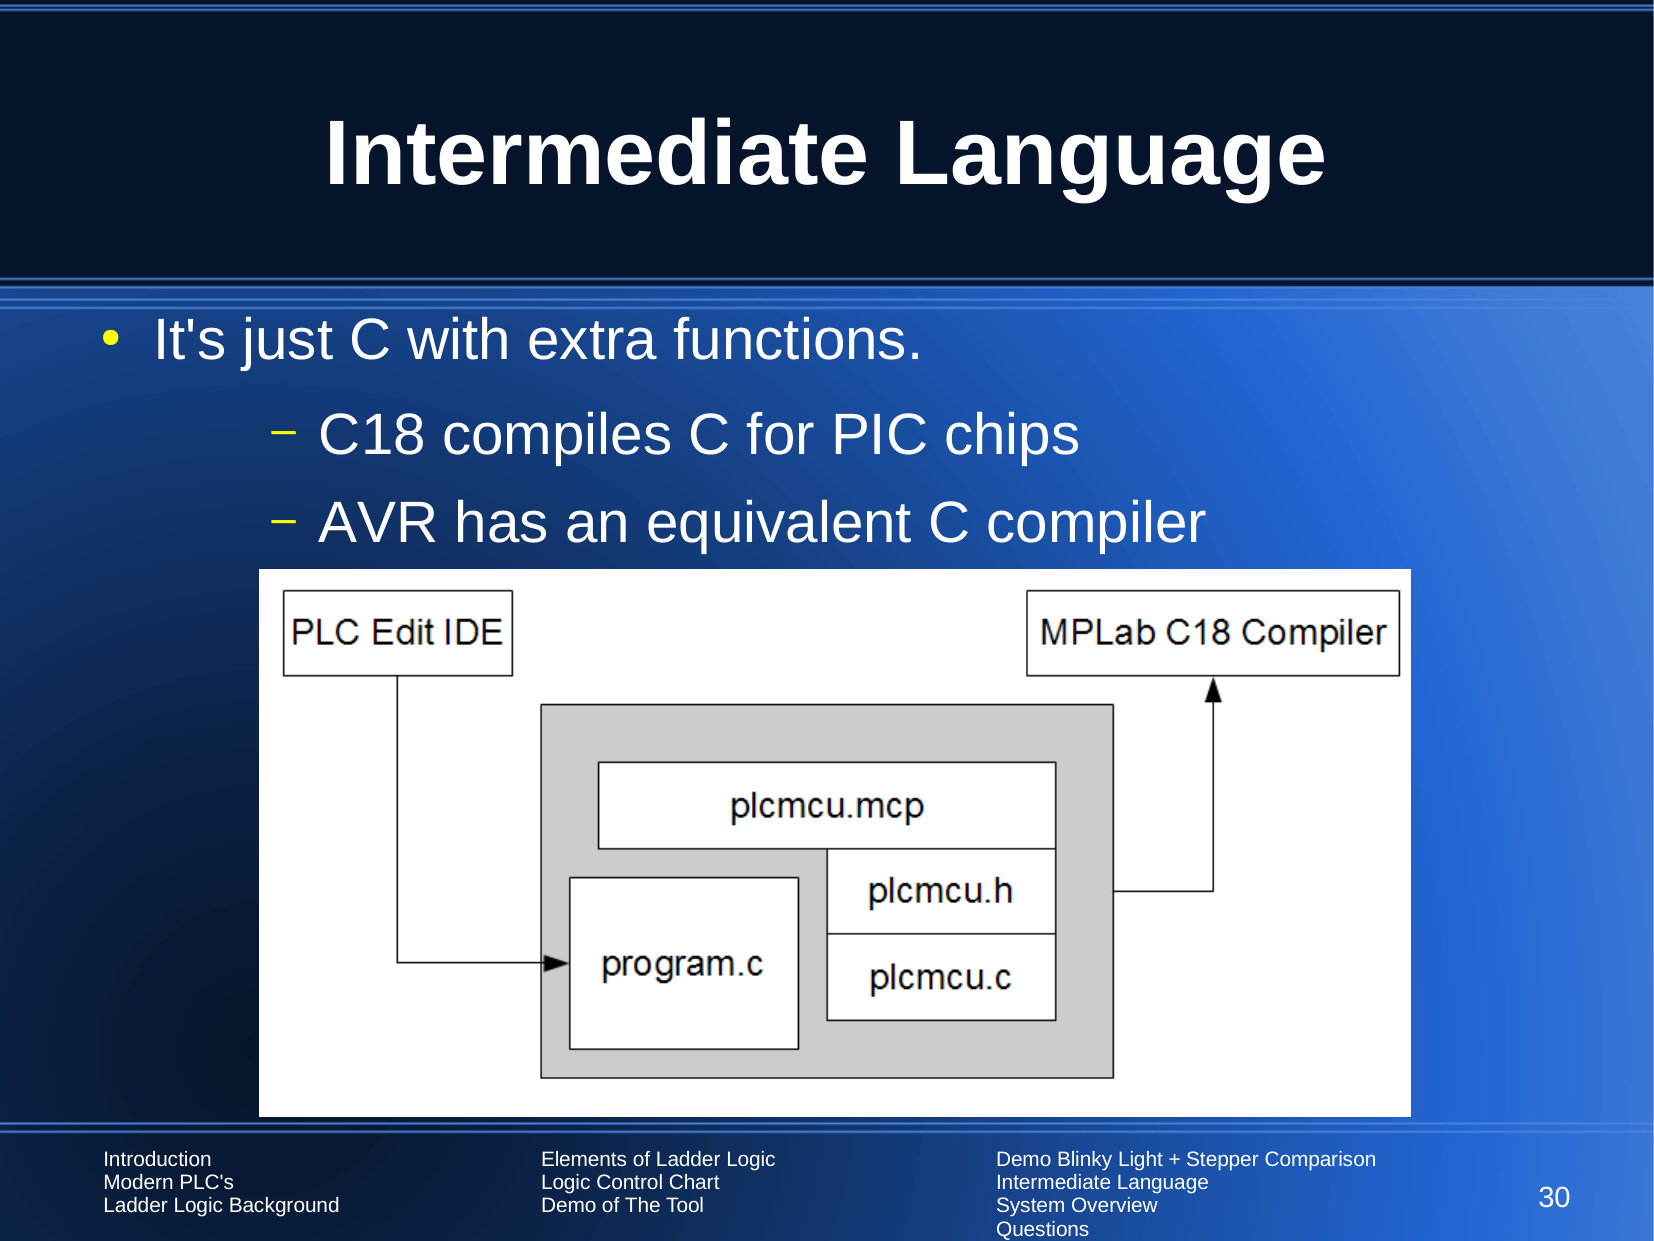

# Intermediate Language
It's just C with extra functions.
C18 compiles C for PIC chips
AVR has an equivalent C compiler
30